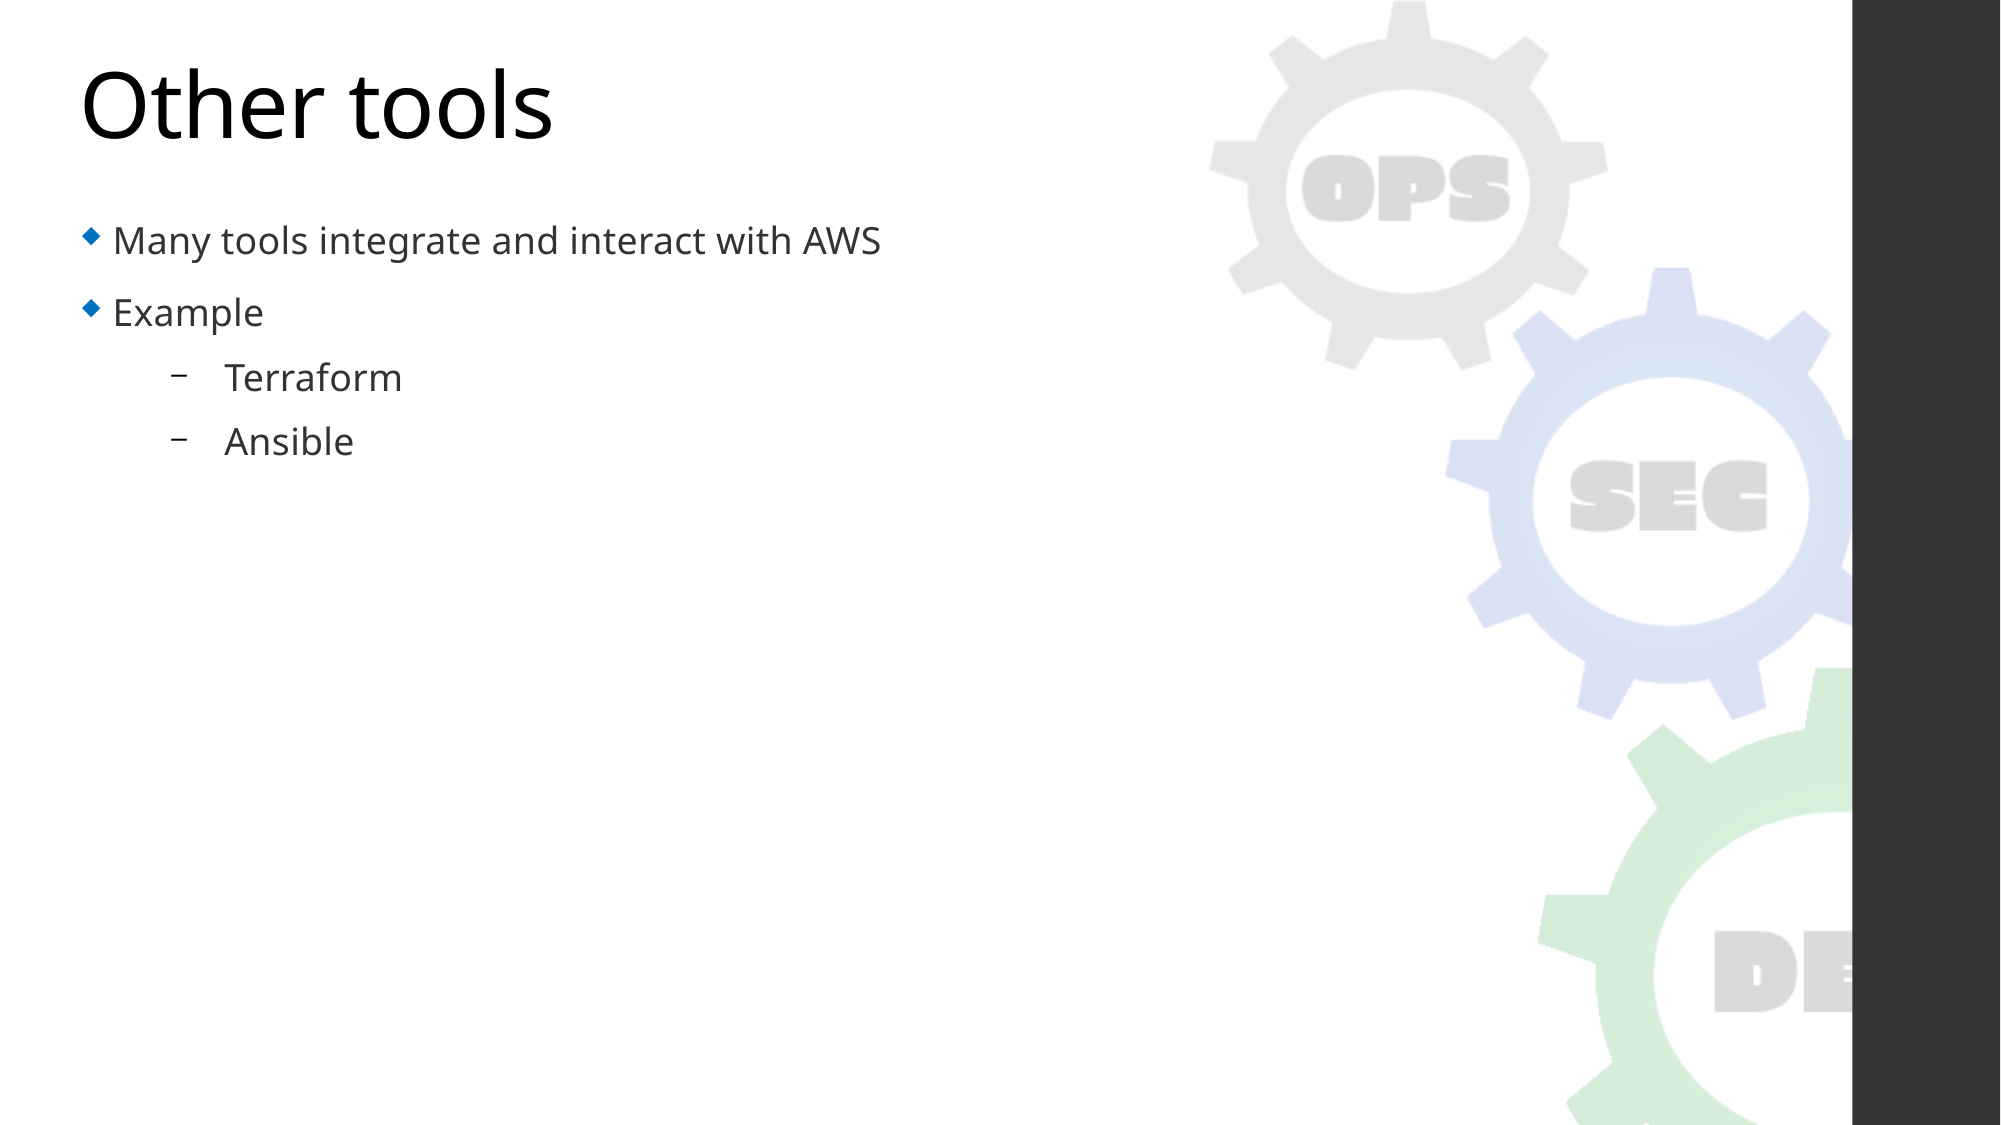

# Other tools
Many tools integrate and interact with AWS
Example
Terraform
Ansible